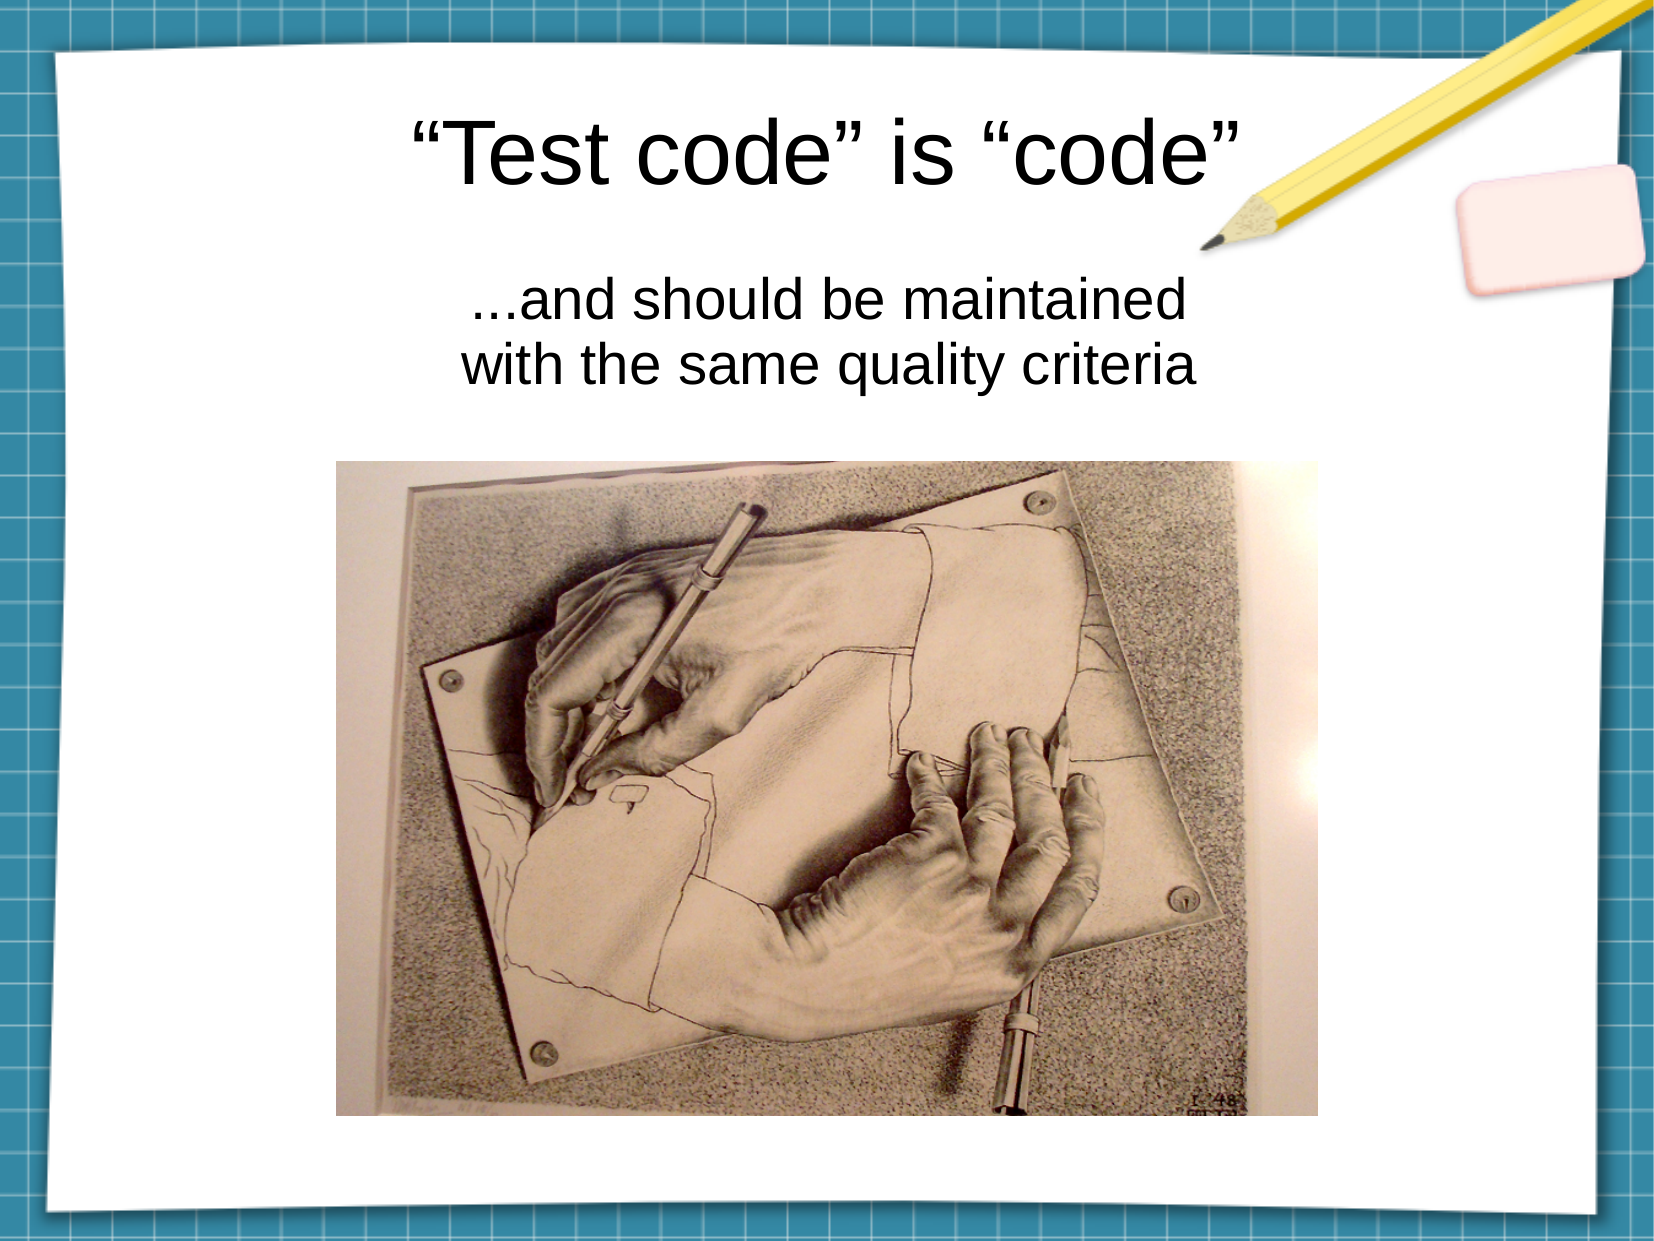

# “Test code” is “code”
...and should be maintained
with the same quality criteria